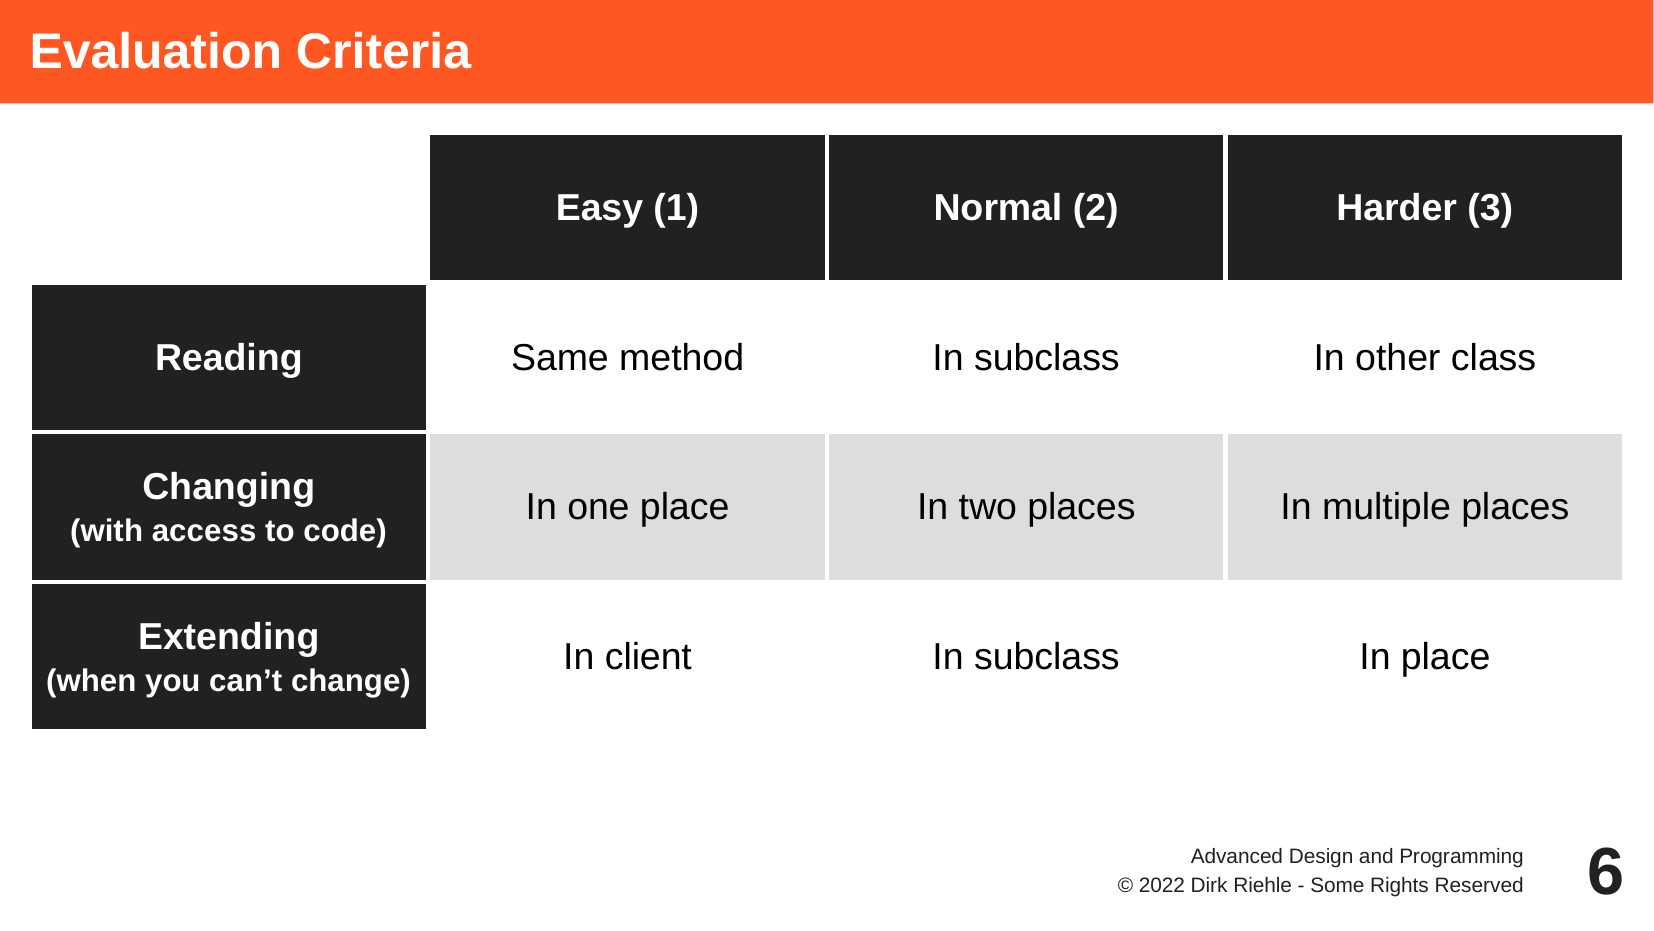

# Evaluation Criteria
| | Easy (1) | Normal (2) | Harder (3) |
| --- | --- | --- | --- |
| Reading | Same method | In subclass | In other class |
| Changing (with access to code) | In one place | In two places | In multiple places |
| Extending (when you can’t change) | In client | In subclass | In place |
Advanced Design and Programming
6
© 2022 Dirk Riehle - Some Rights Reserved